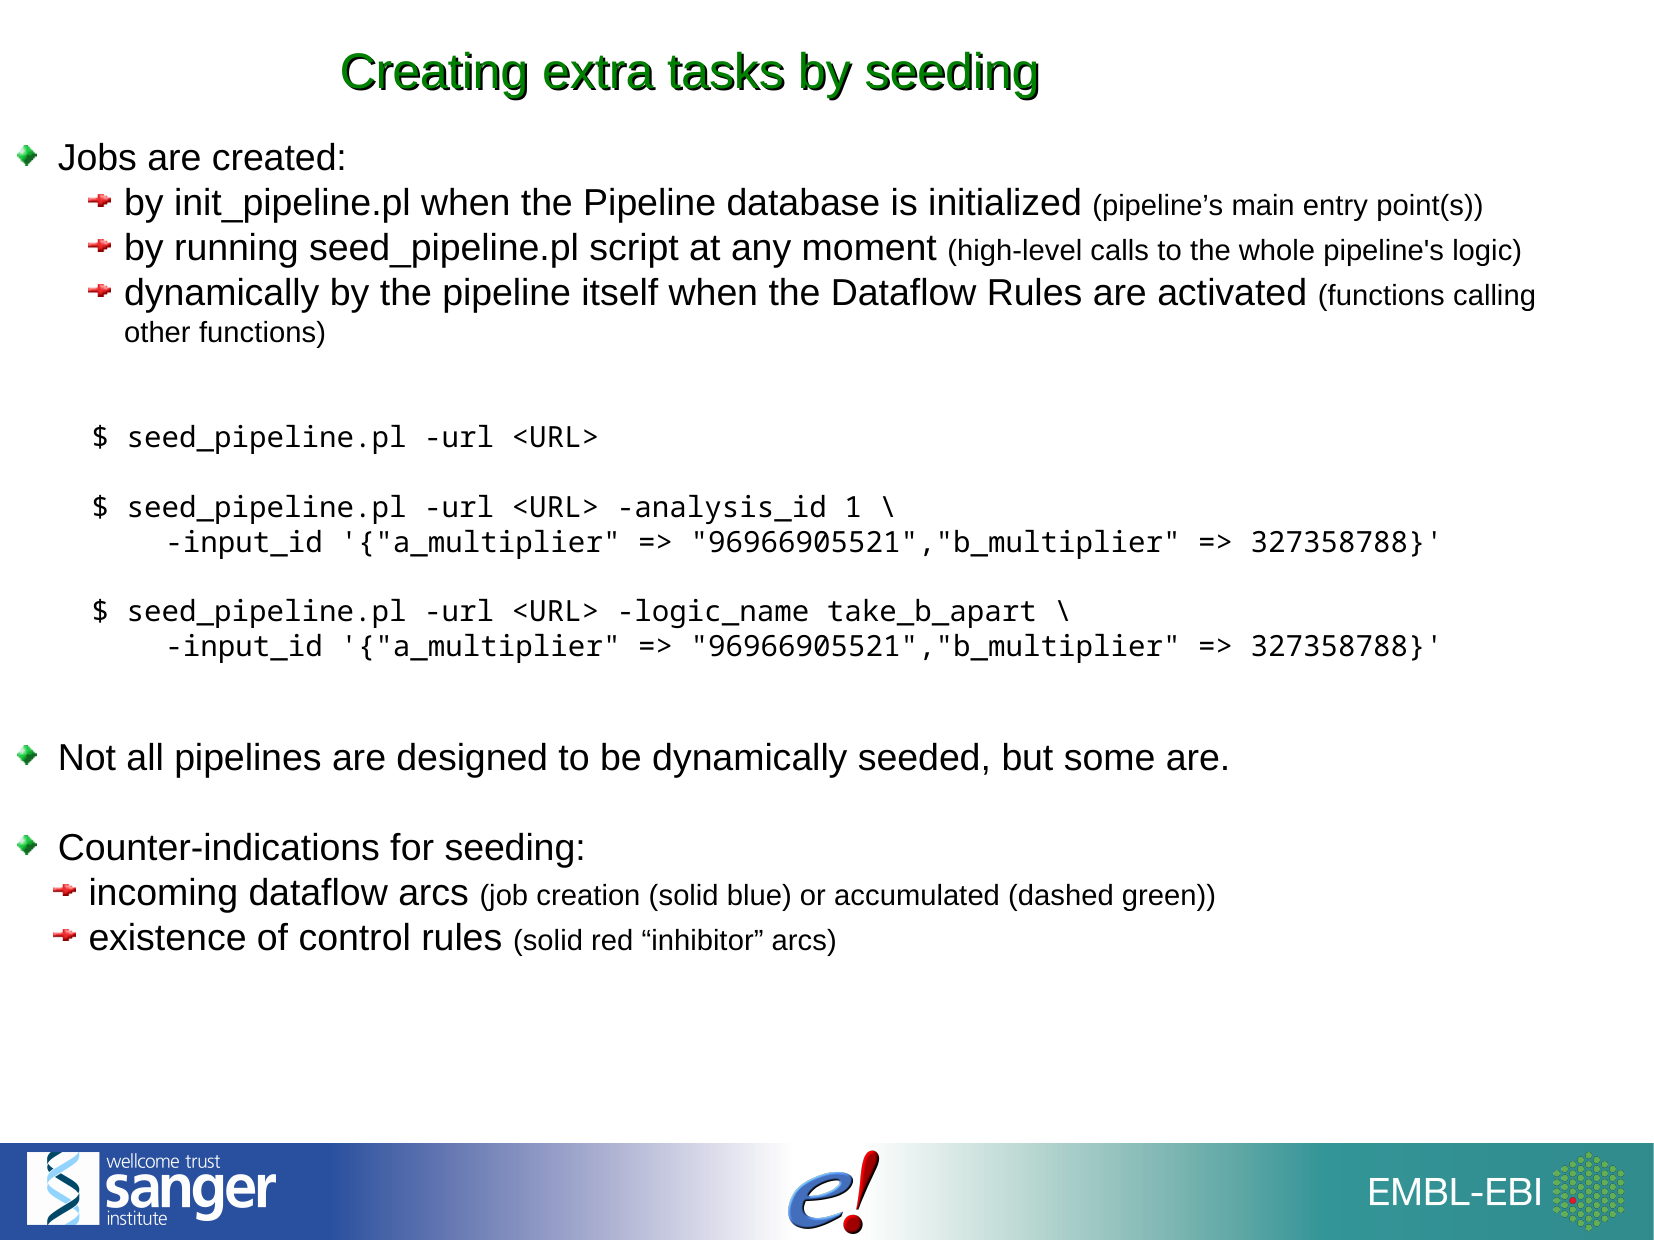

Creating extra tasks by seeding
 Jobs are created:
by init_pipeline.pl when the Pipeline database is initialized (pipeline’s main entry point(s))
by running seed_pipeline.pl script at any moment (high-level calls to the whole pipeline's logic)
dynamically by the pipeline itself when the Dataflow Rules are activated (functions calling other functions)
	$ seed_pipeline.pl -url <URL>
	$ seed_pipeline.pl -url <URL> -analysis_id 1 \
 		-input_id '{"a_multiplier" => "96966905521","b_multiplier" => 327358788}'
	$ seed_pipeline.pl -url <URL> -logic_name take_b_apart \
 		-input_id '{"a_multiplier" => "96966905521","b_multiplier" => 327358788}'
 Not all pipelines are designed to be dynamically seeded, but some are.
 Counter-indications for seeding:
incoming dataflow arcs (job creation (solid blue) or accumulated (dashed green))
existence of control rules (solid red “inhibitor” arcs)